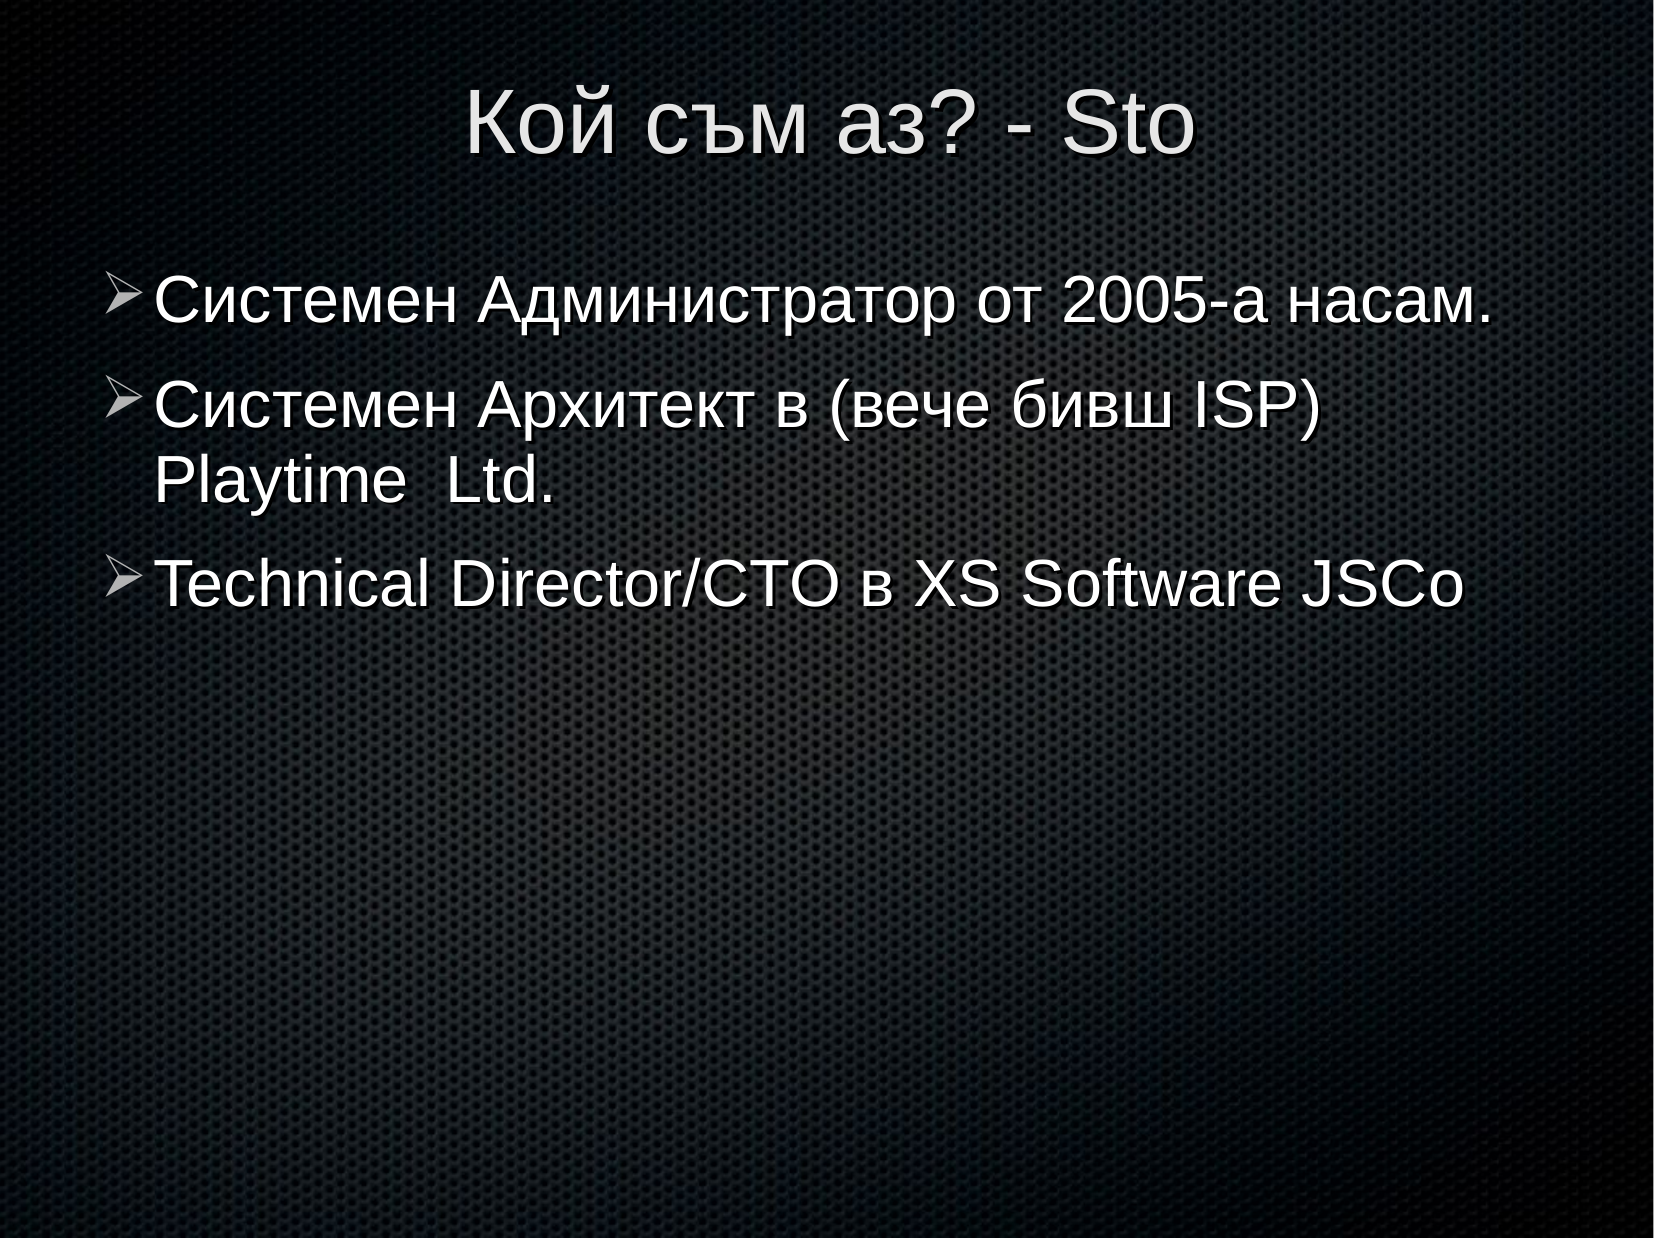

# Кой съм аз? - Sto
Системен Администратор от 2005-a насам.
Системен Архитект в (вече бивш ISP) Playtime Ltd.
Technical Director/CTO в XS Software JSCo